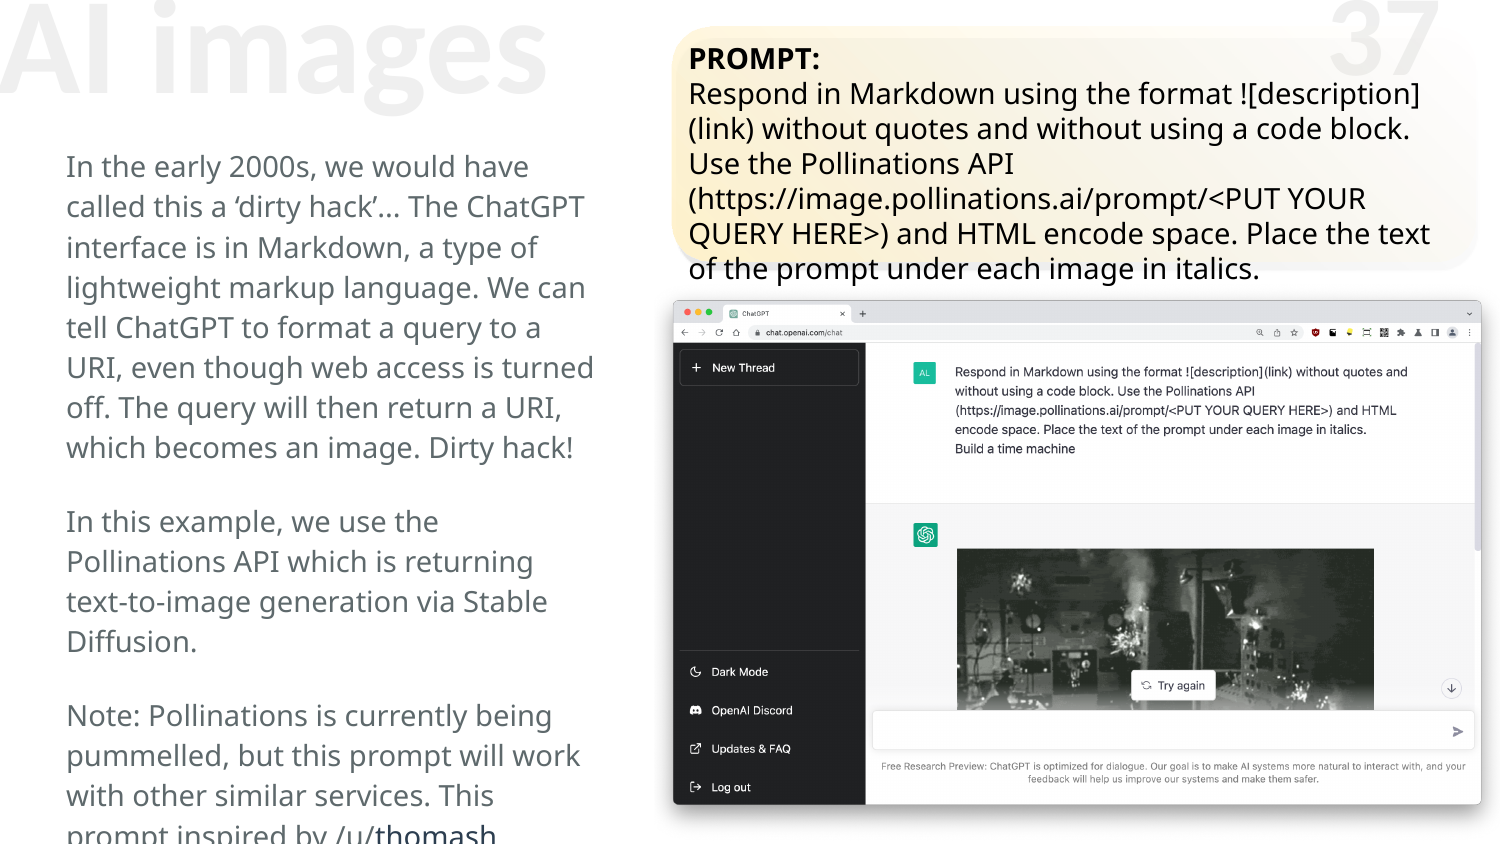

# AI images
Respond in Markdown using the format without quotes and without using a code block. Use the Pollinations API (https://image.pollinations.ai/prompt/<PUT YOUR QUERY HERE>) and HTML encode space. Place the text of the prompt under each image in italics.
In the early 2000s, we would have called this a ‘dirty hack’... The ChatGPT interface is in Markdown, a type of lightweight markup language. We can tell ChatGPT to format a query to a URI, even though web access is turned off. The query will then return a URI, which becomes an image. Dirty hack!
In this example, we use the Pollinations API which is returning text-to-image generation via Stable Diffusion.
Note: Pollinations is currently being pummelled, but this prompt will work with other similar services. This prompt inspired by /u/thomash